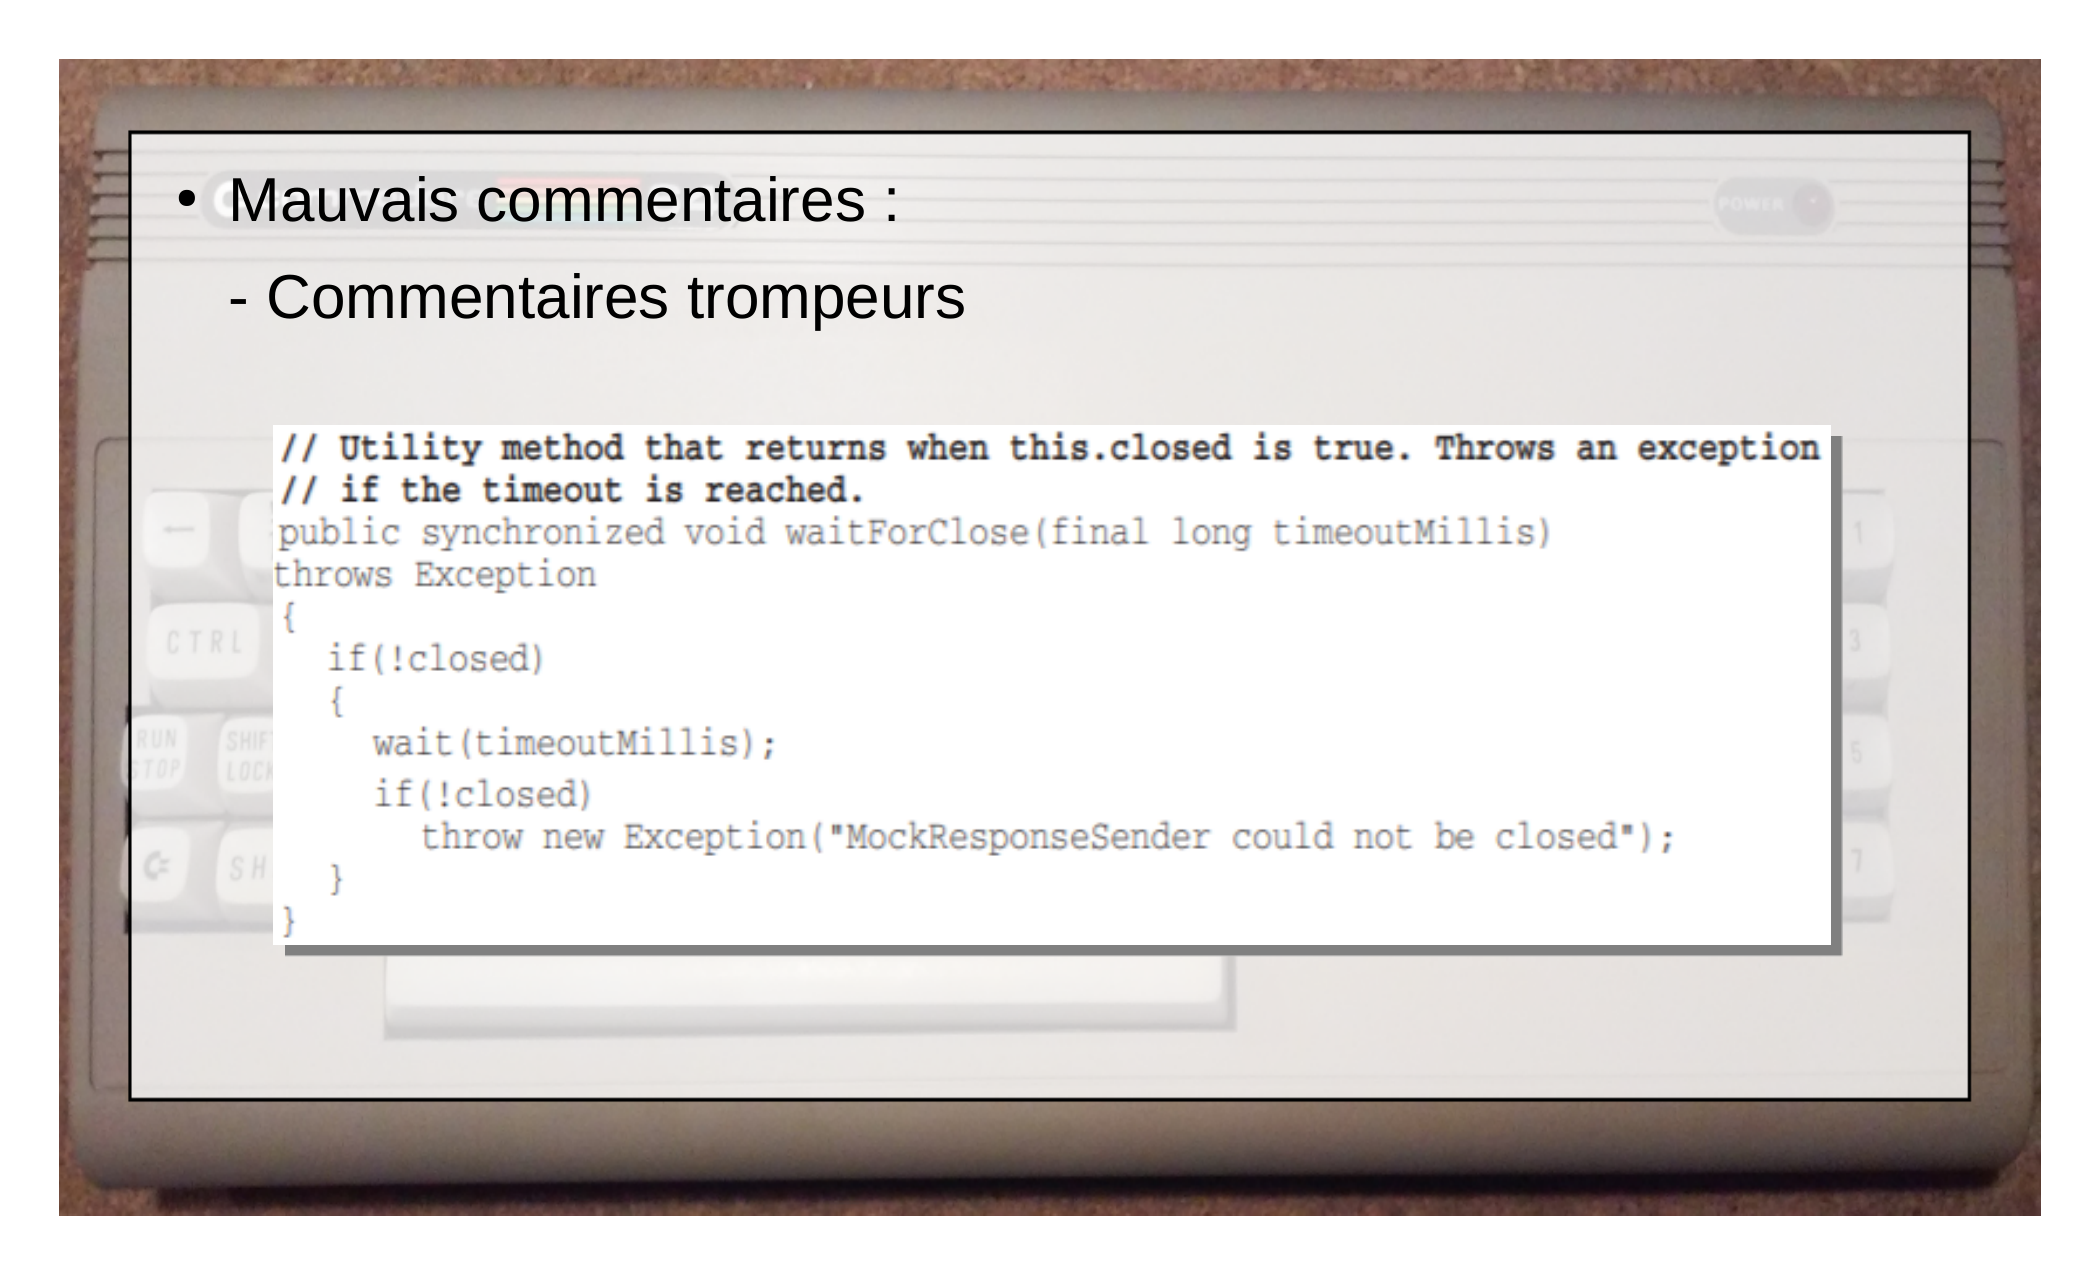

# Mauvais commentaires :
- Commentaires trompeurs